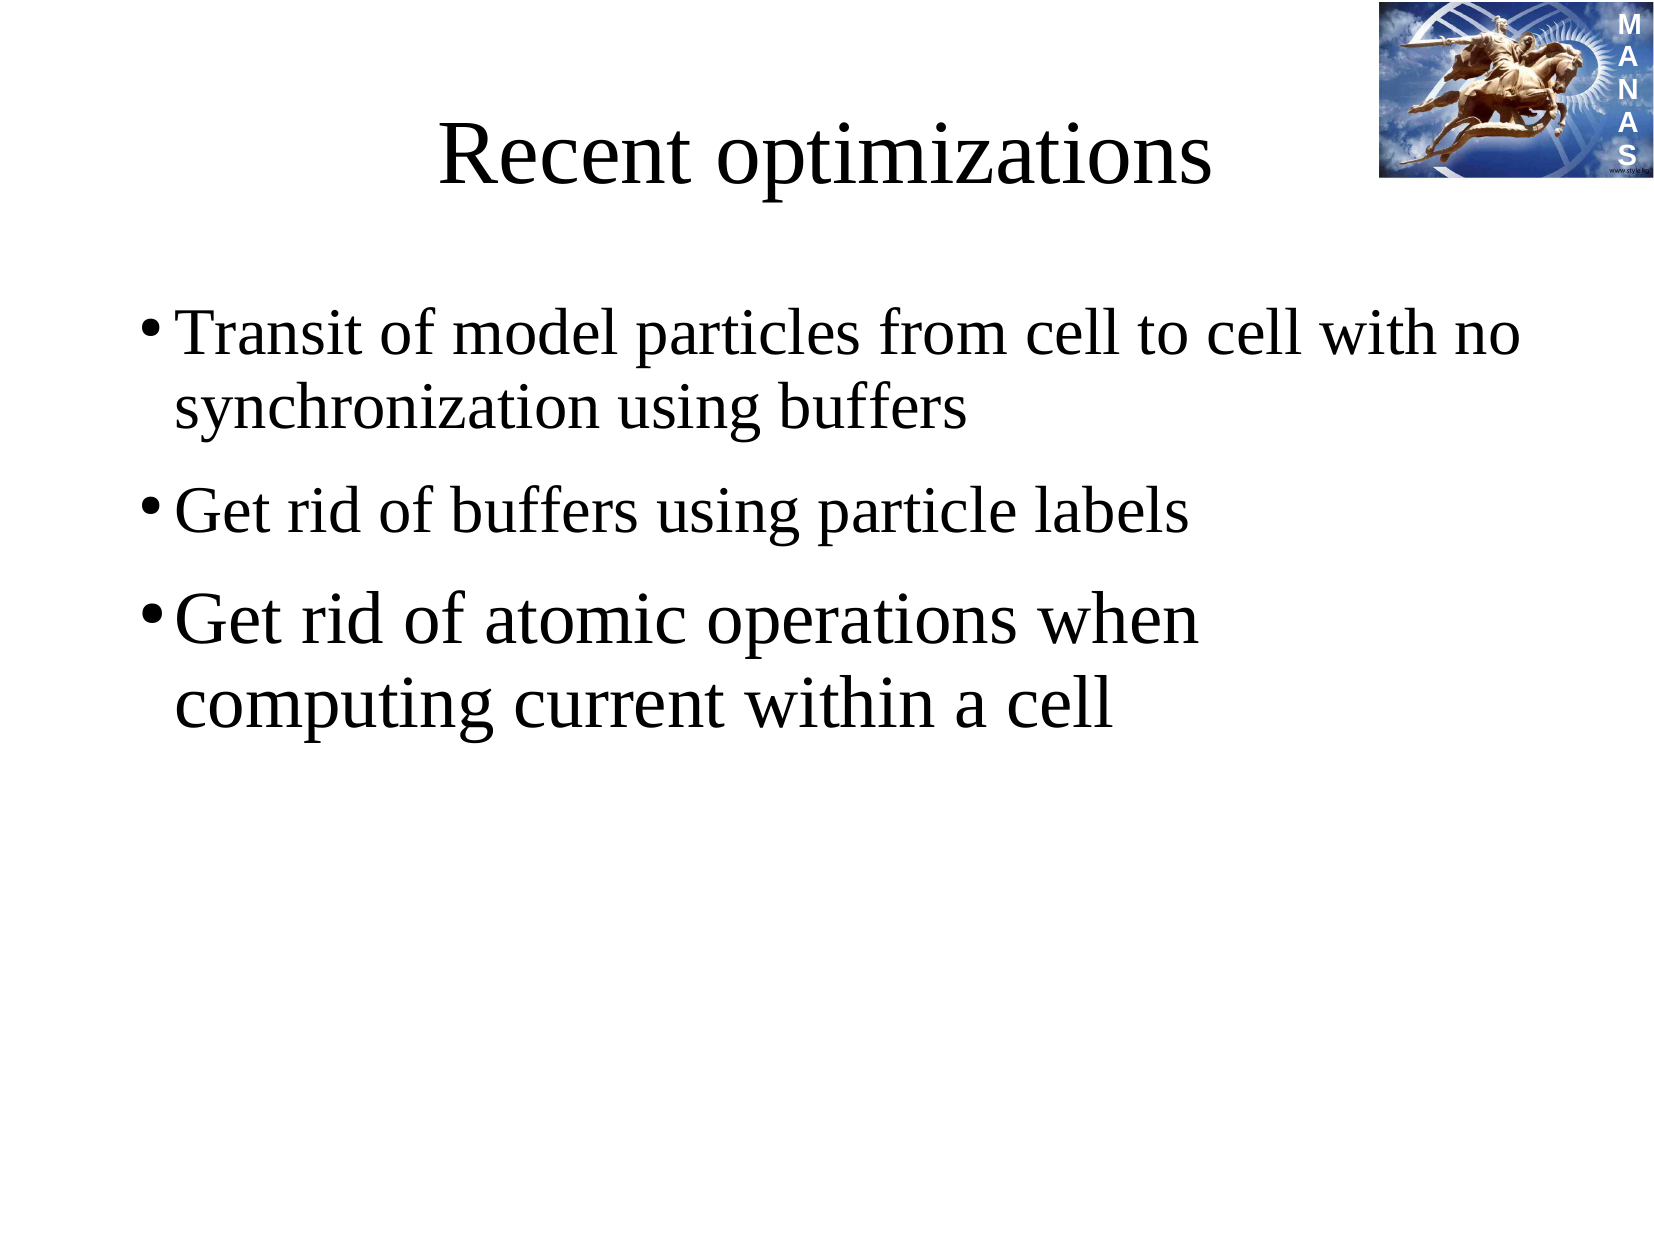

М
A
N
A
S
# Recent optimizations
Transit of model particles from cell to cell with no synchronization using buffers
Get rid of buffers using particle labels
Get rid of atomic operations when computing current within a cell